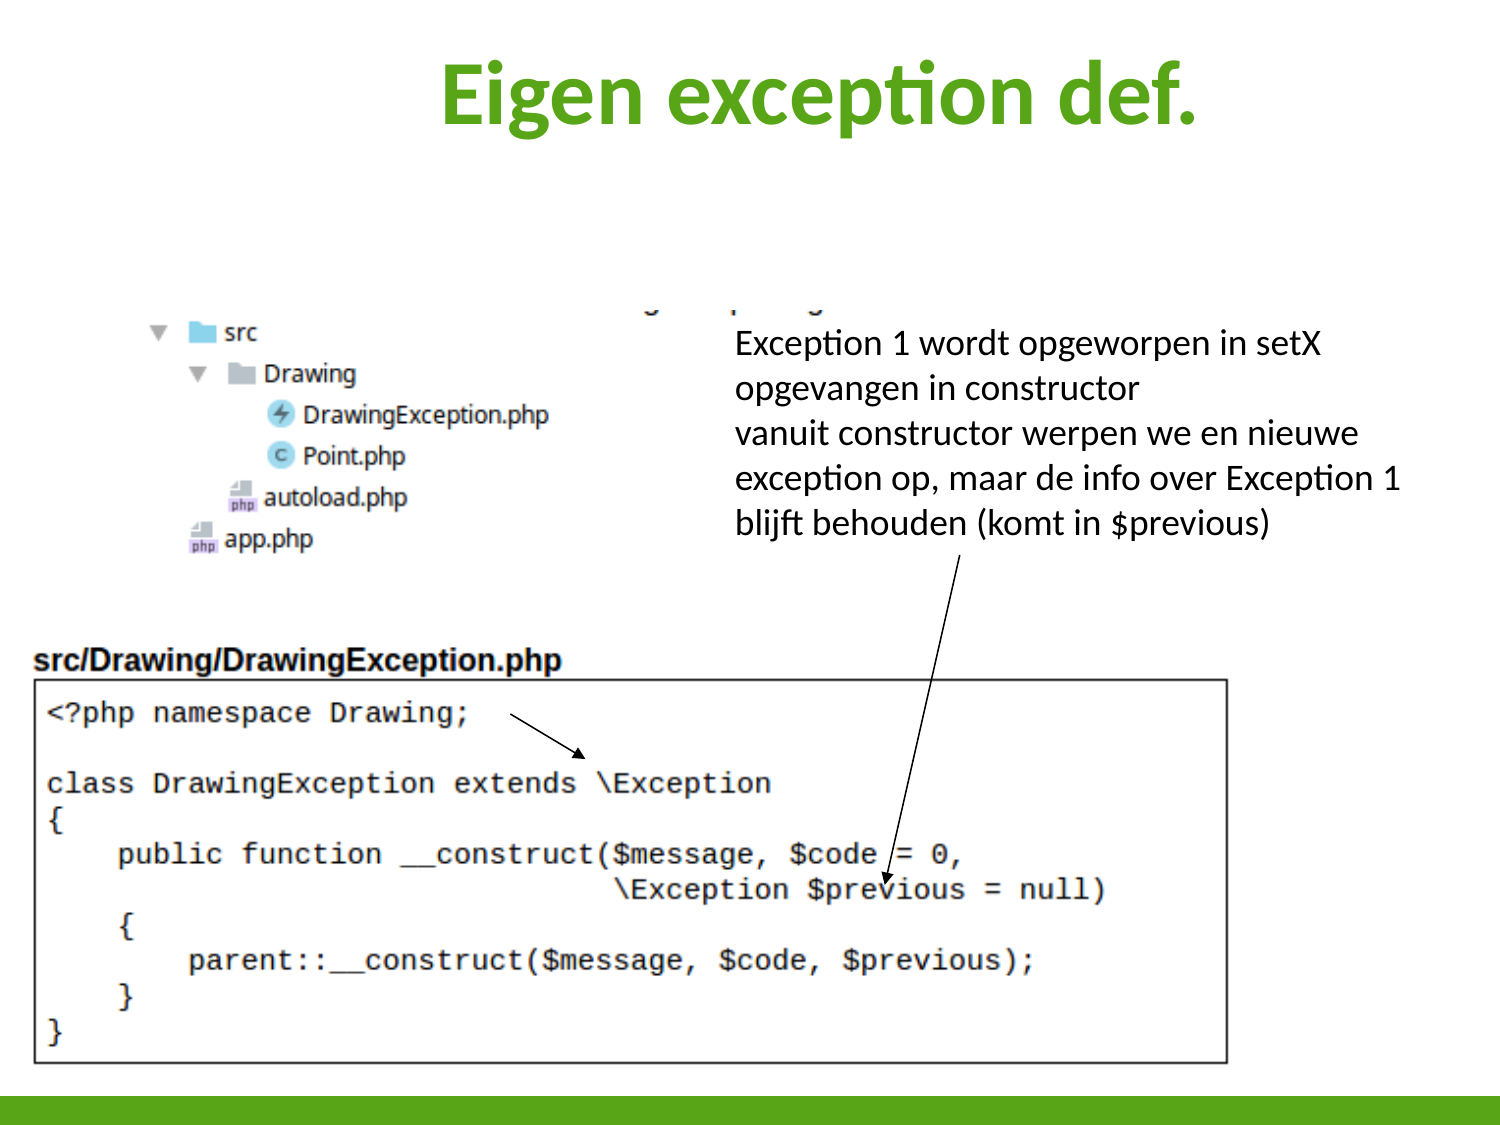

Eigen exception def.
Exception 1 wordt opgeworpen in setX
opgevangen in constructor
vanuit constructor werpen we en nieuwe exception op, maar de info over Exception 1
blijft behouden (komt in $previous)